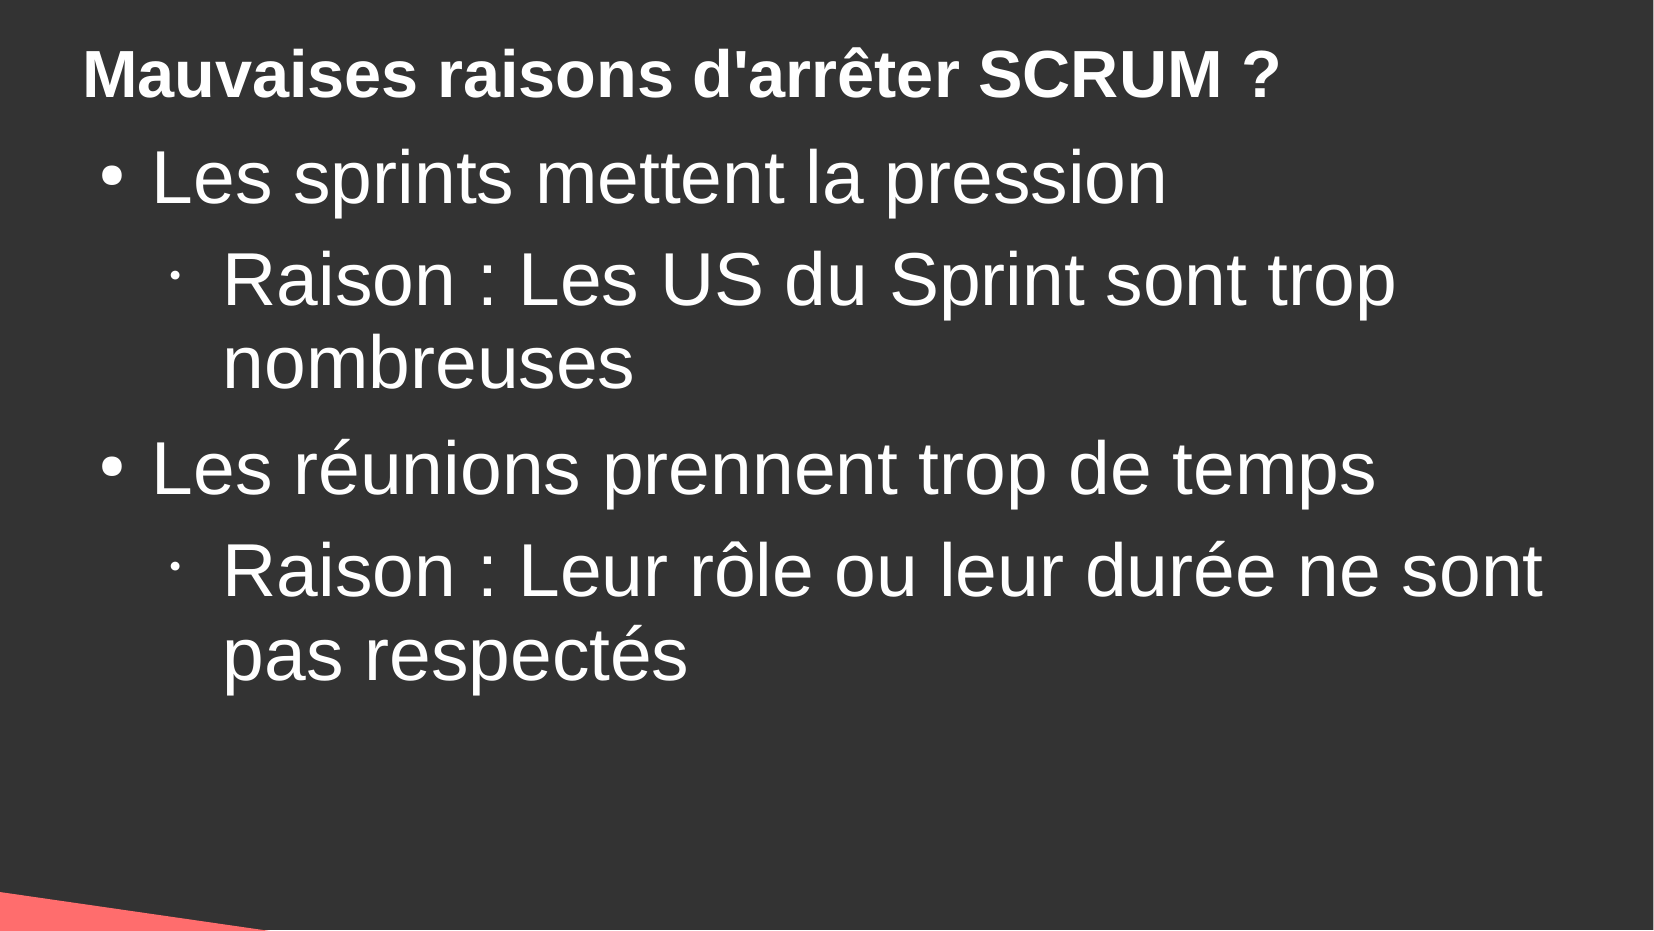

# Mauvaises raisons d'arrêter SCRUM ?
Les sprints mettent la pression
Raison : Les US du Sprint sont trop nombreuses
Les réunions prennent trop de temps
Raison : Leur rôle ou leur durée ne sont pas respectés